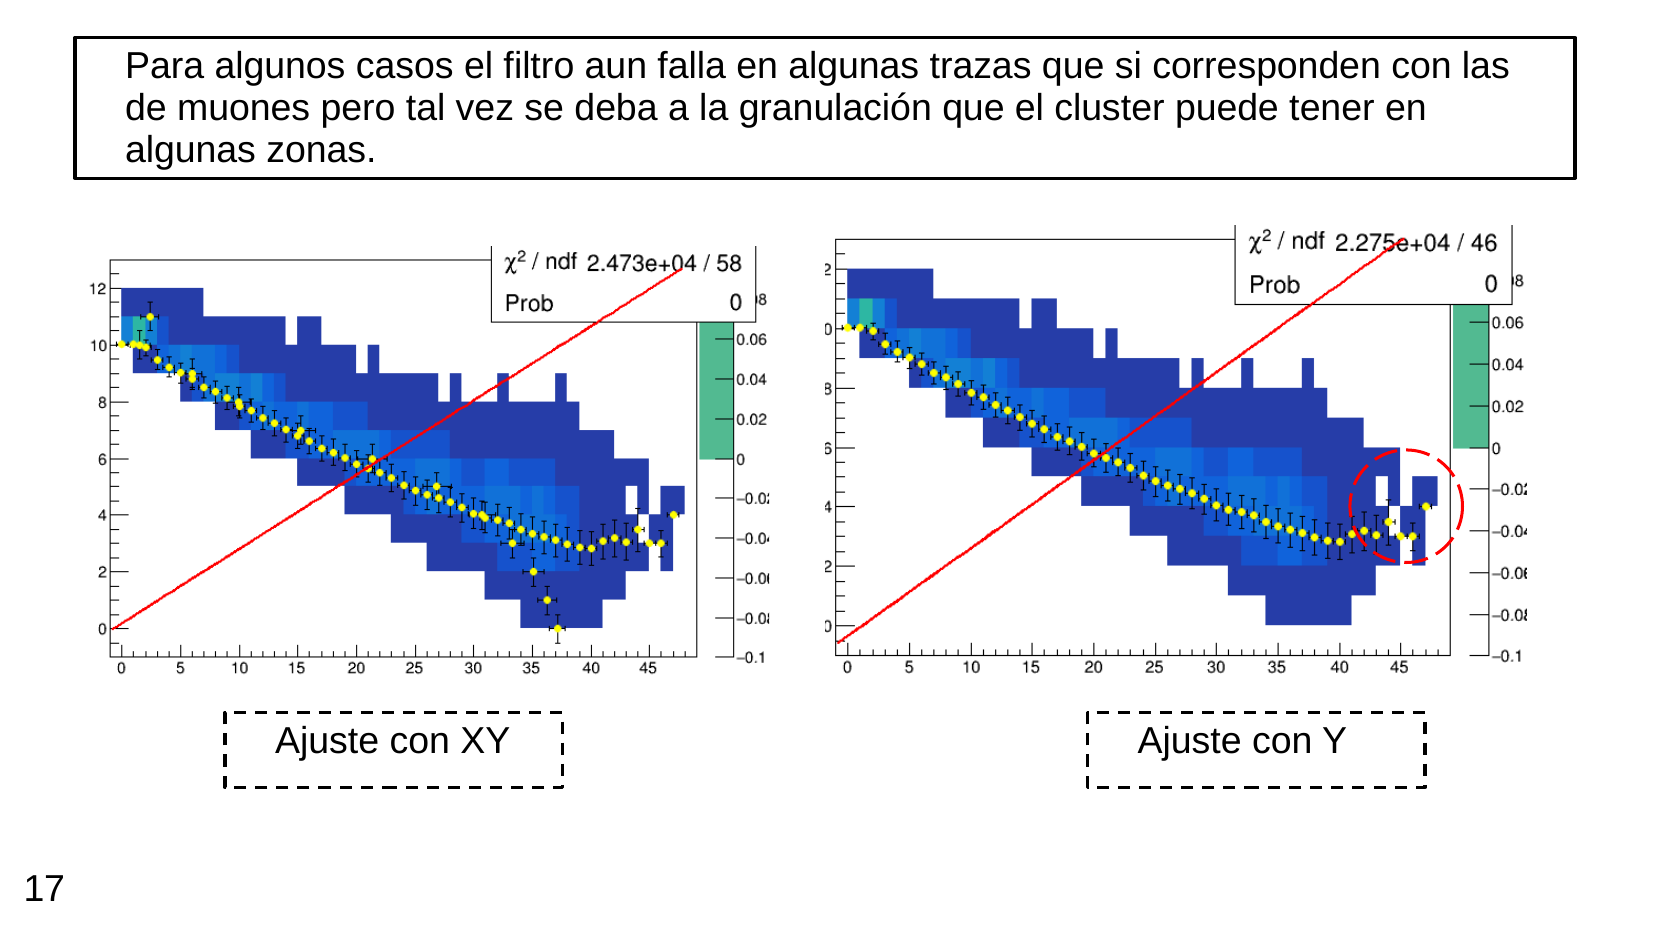

Para algunos casos el filtro aun falla en algunas trazas que si corresponden con las de muones pero tal vez se deba a la granulación que el cluster puede tener en algunas zonas.
Ajuste con XY
Ajuste con Y